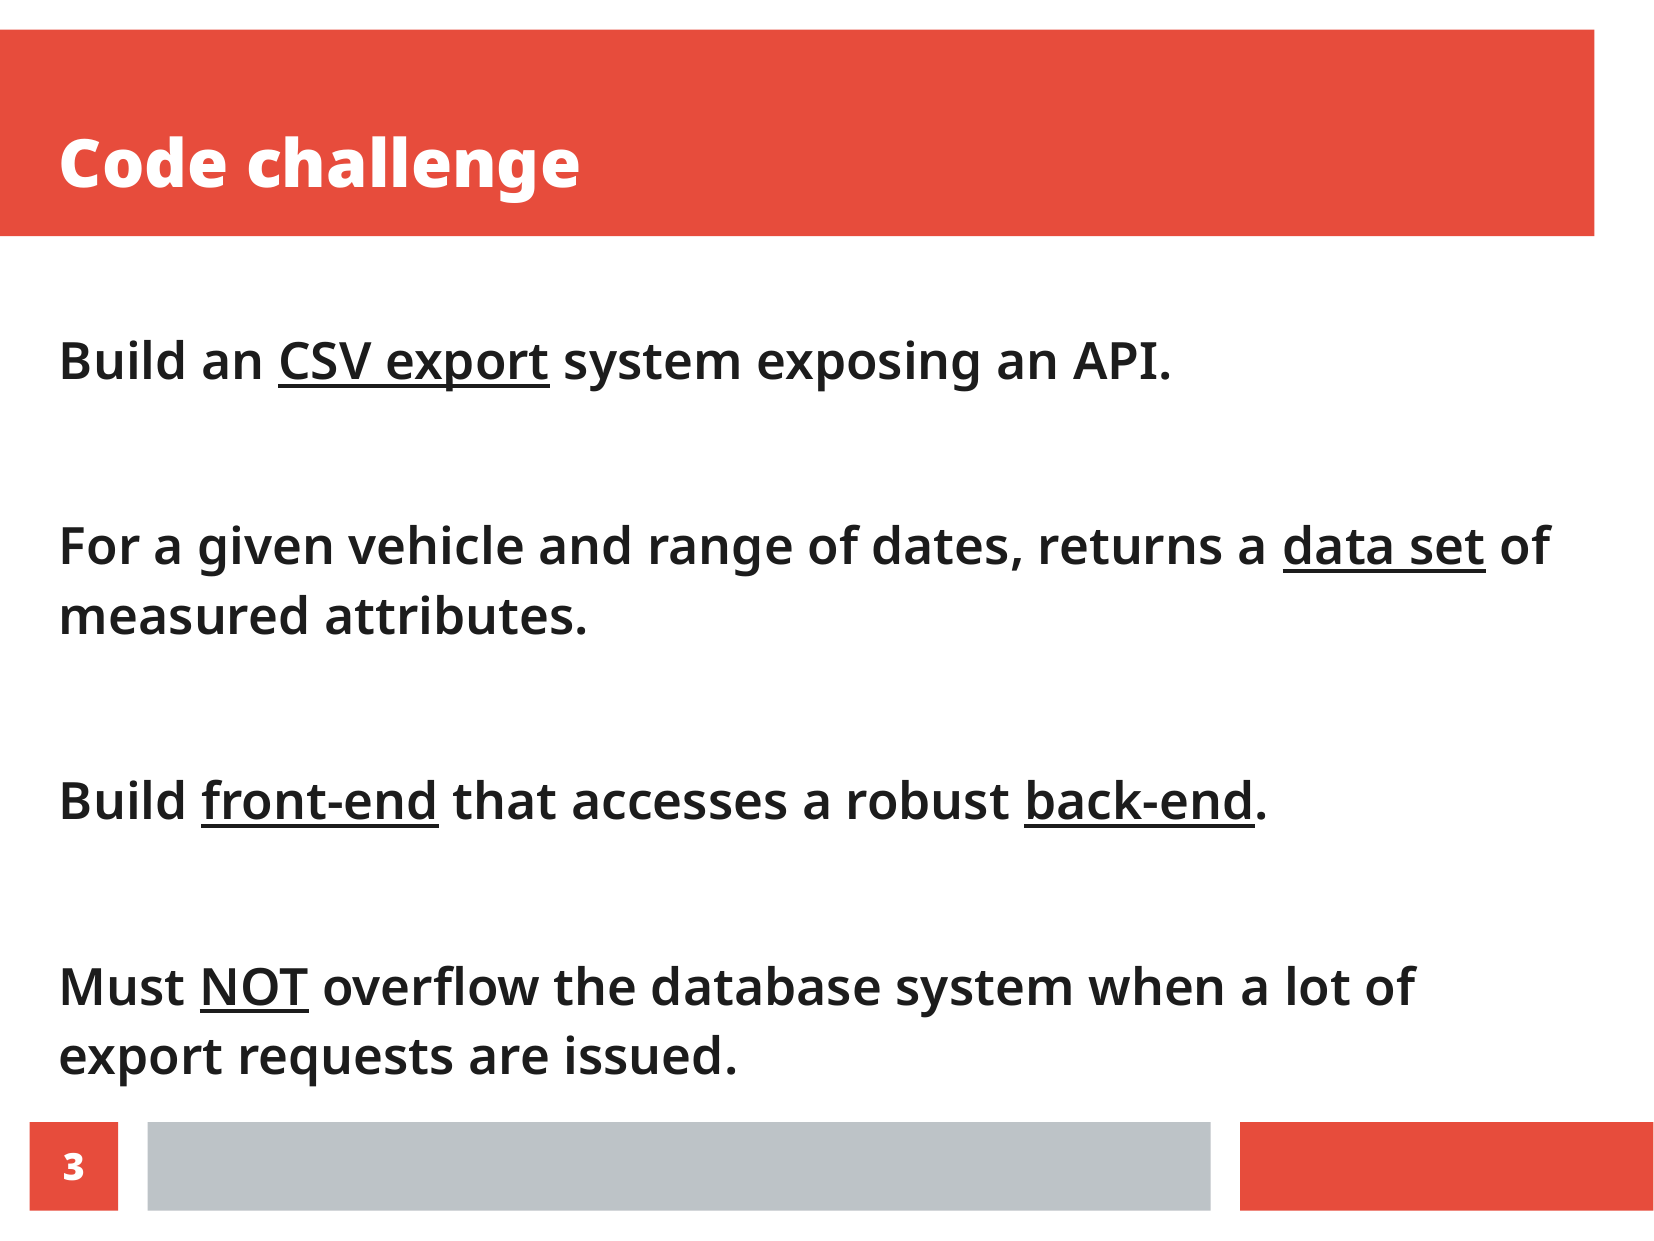

# Code challenge
Build an CSV export system exposing an API.
For a given vehicle and range of dates, returns a data set of measured attributes.
Build front-end that accesses a robust back-end.
Must NOT overflow the database system when a lot of export requests are issued.
3